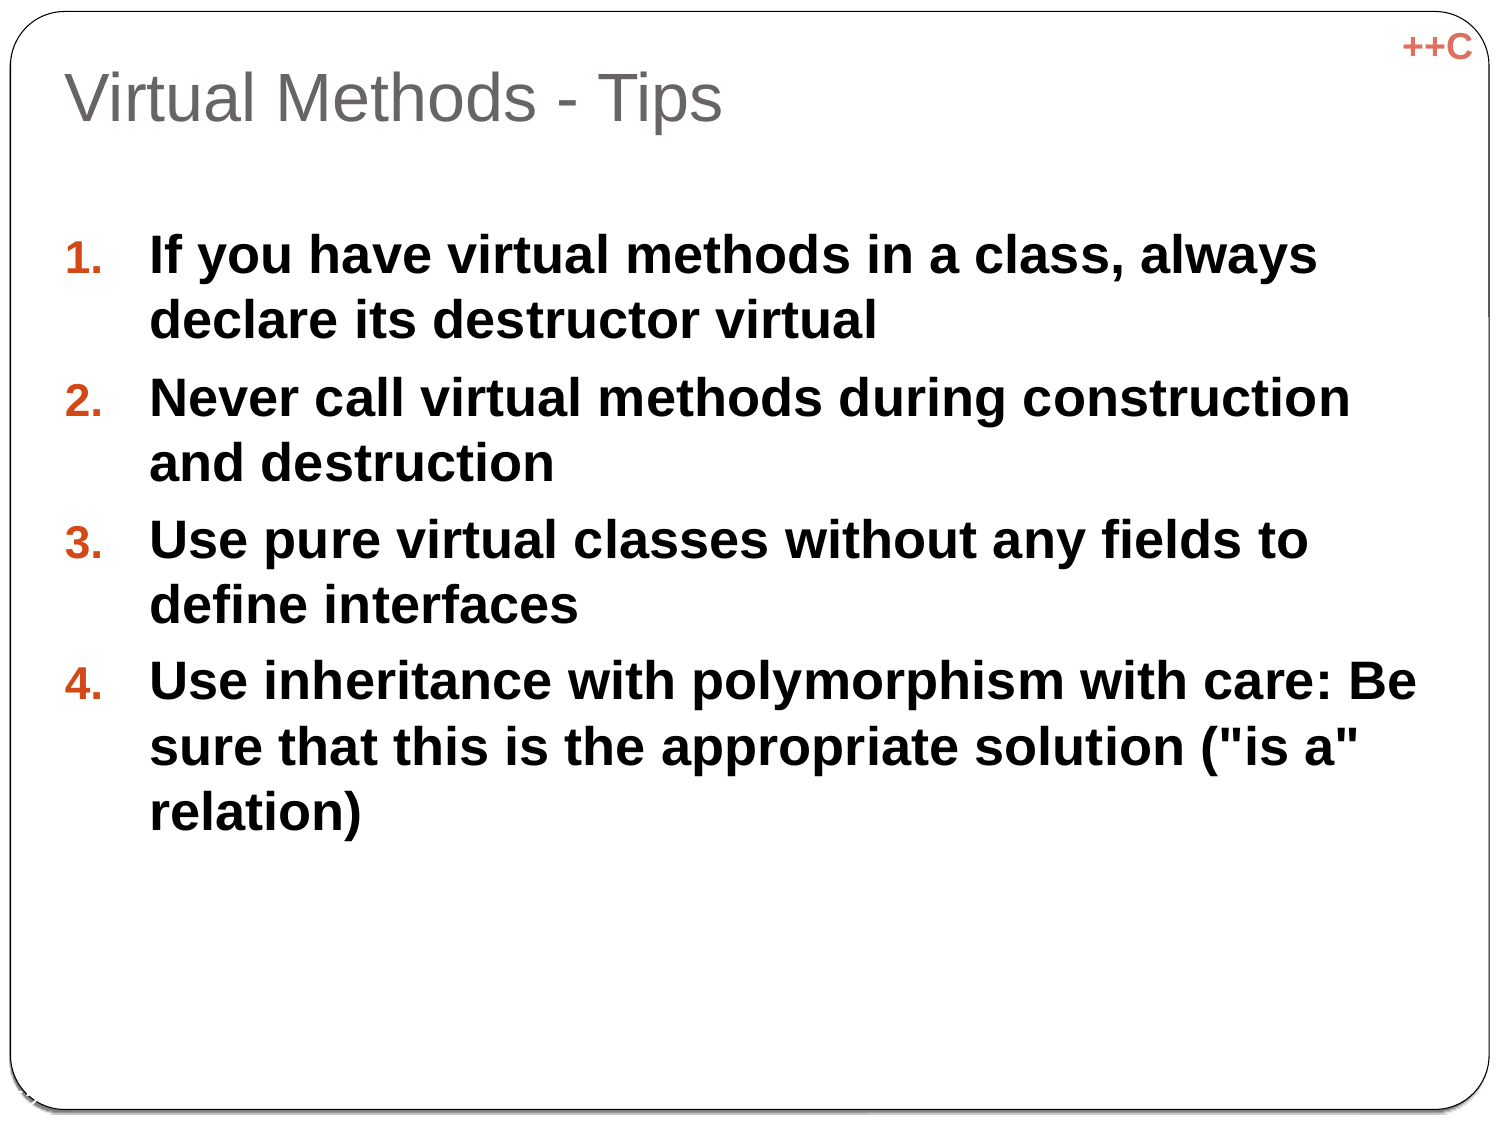

# Virtual Methods - Tips
If you have virtual methods in a class, always declare its destructor virtual
Never call virtual methods during construction and destruction
Use pure virtual classes without any fields to define interfaces
Use inheritance with polymorphism with care: Be sure that this is the appropriate solution ("is a" relation)